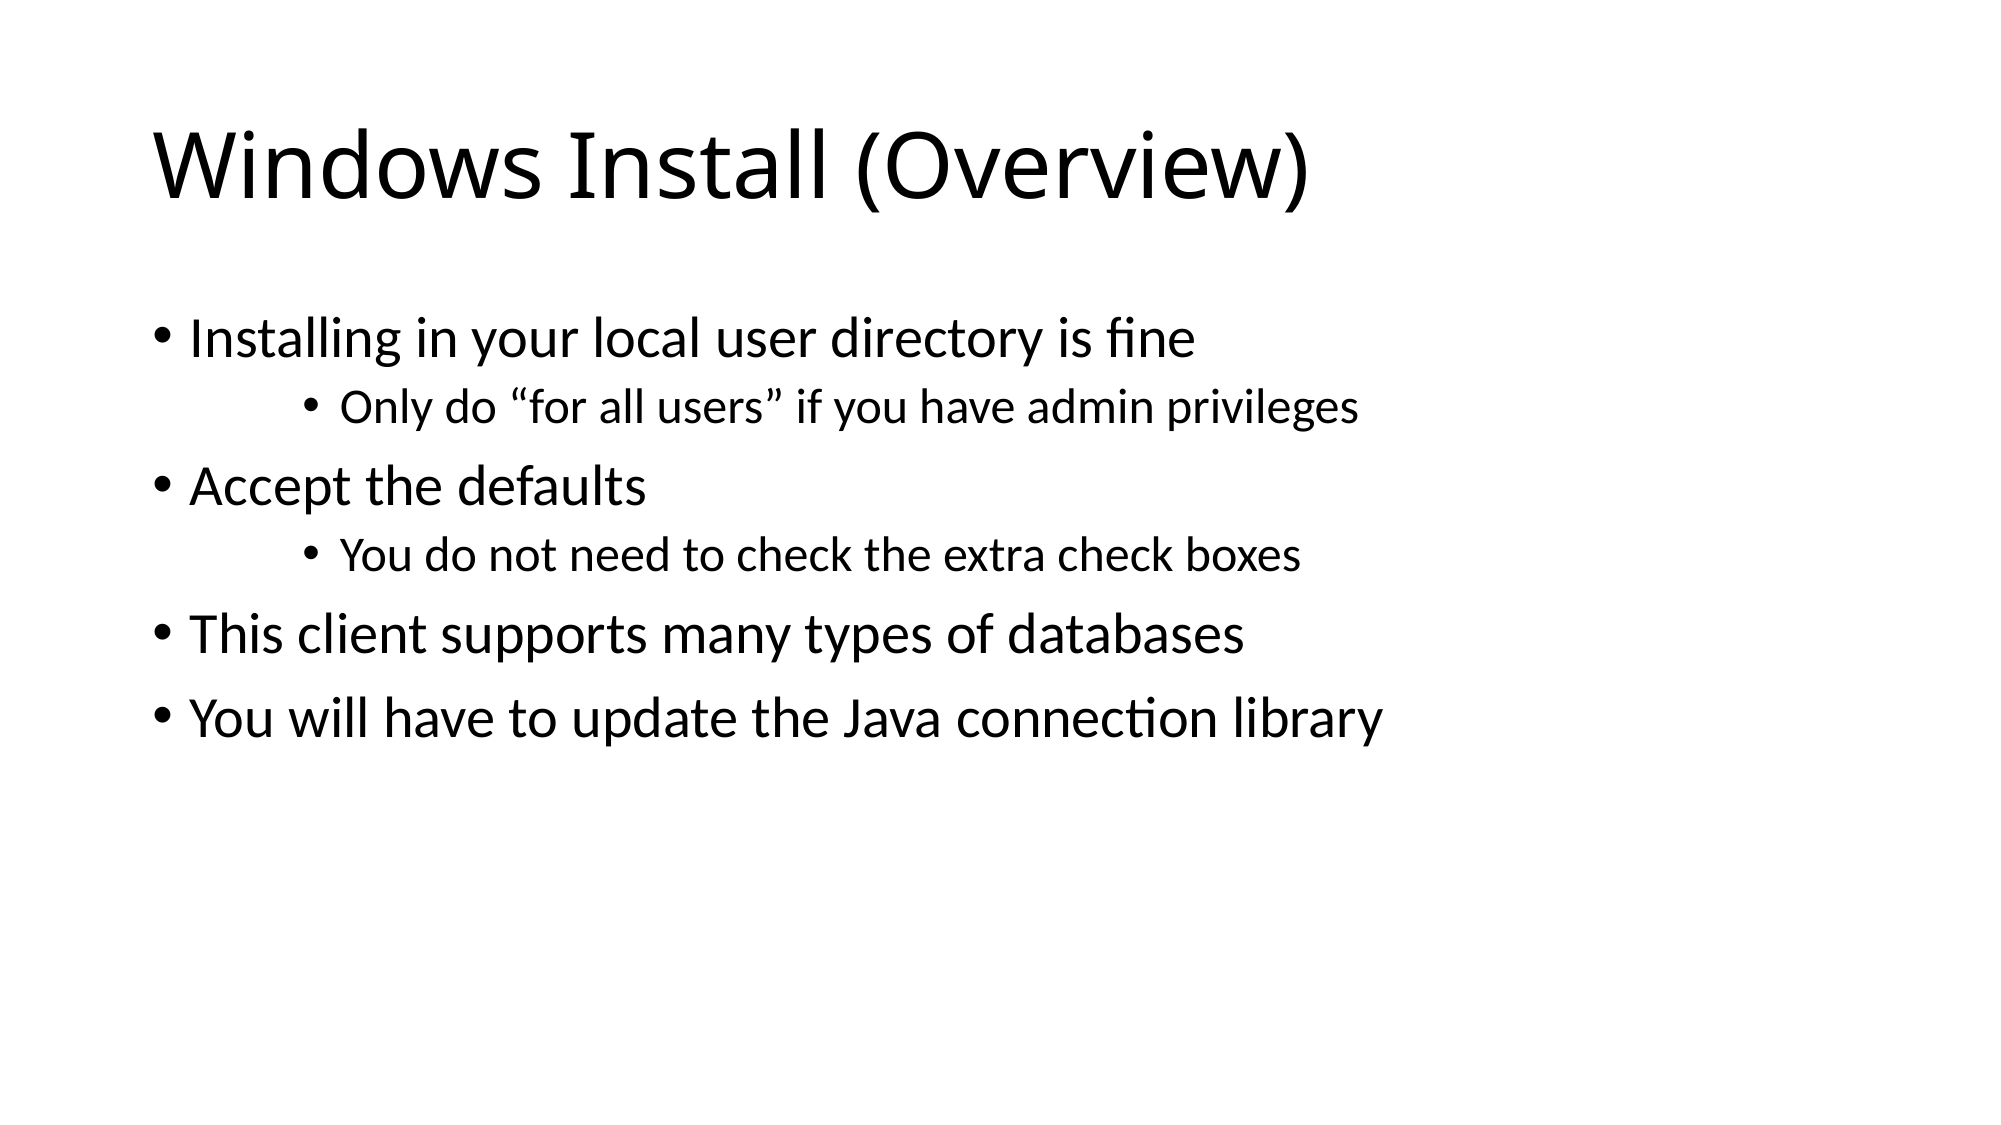

# Windows Install (Overview)
Installing in your local user directory is fine
Only do “for all users” if you have admin privileges
Accept the defaults
You do not need to check the extra check boxes
This client supports many types of databases
You will have to update the Java connection library